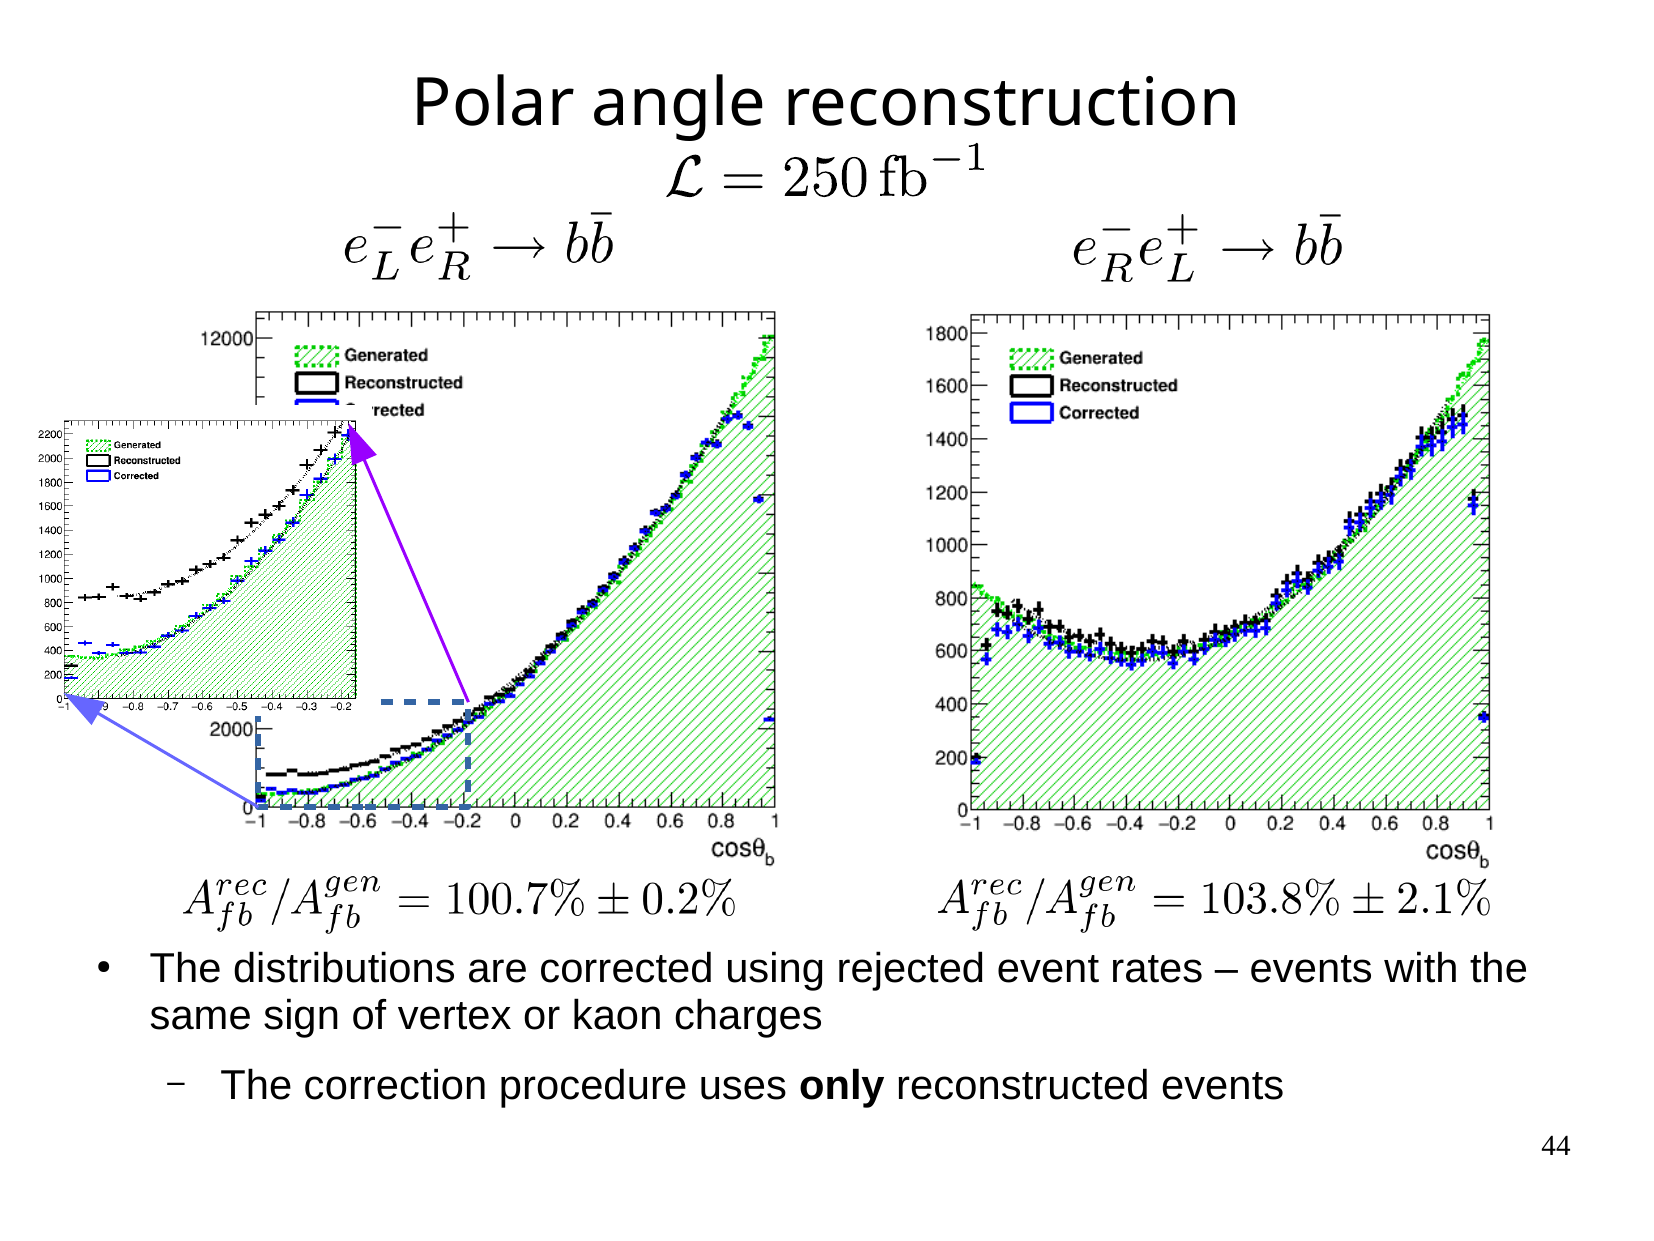

# Polar angle reconstruction
The distributions are corrected using rejected event rates – events with the same sign of vertex or kaon charges
The correction procedure uses only reconstructed events
44